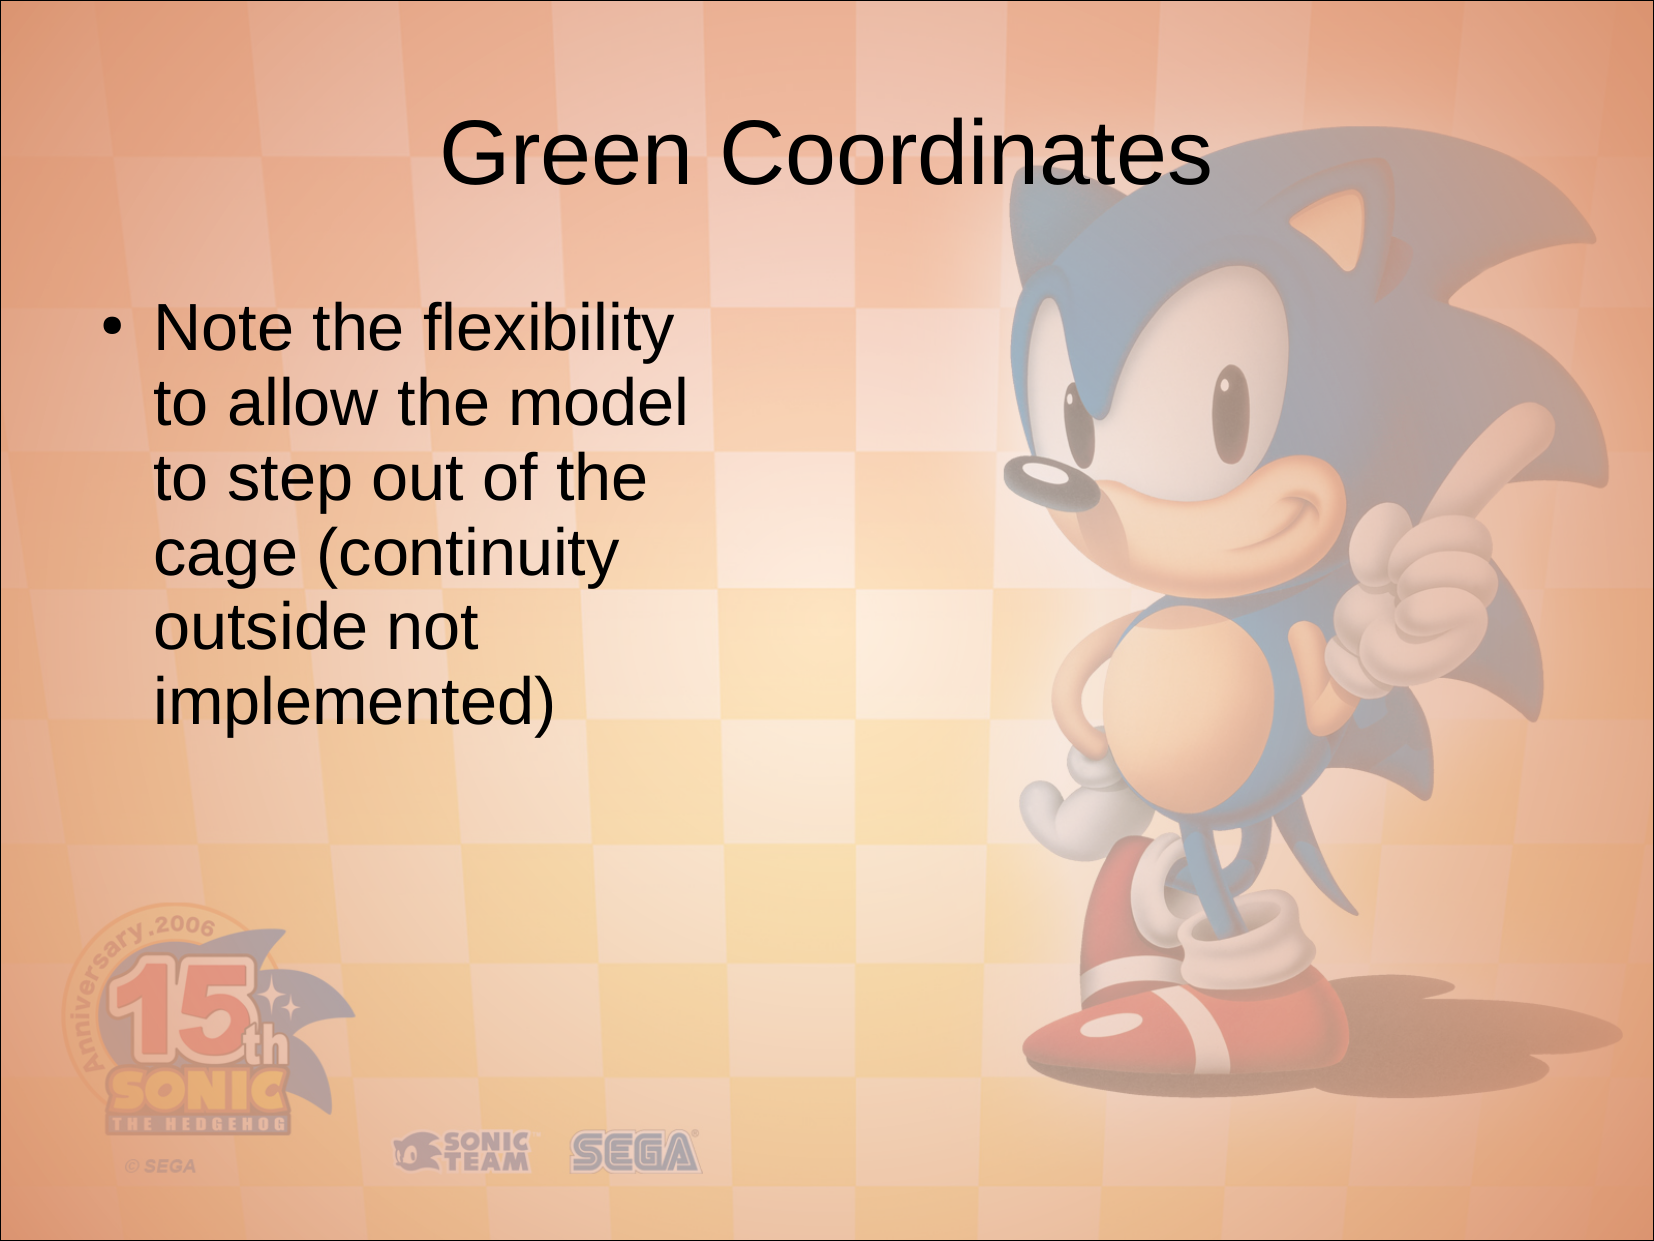

# Green Coordinates
Note the flexibility to allow the model to step out of the cage (continuity outside not implemented)